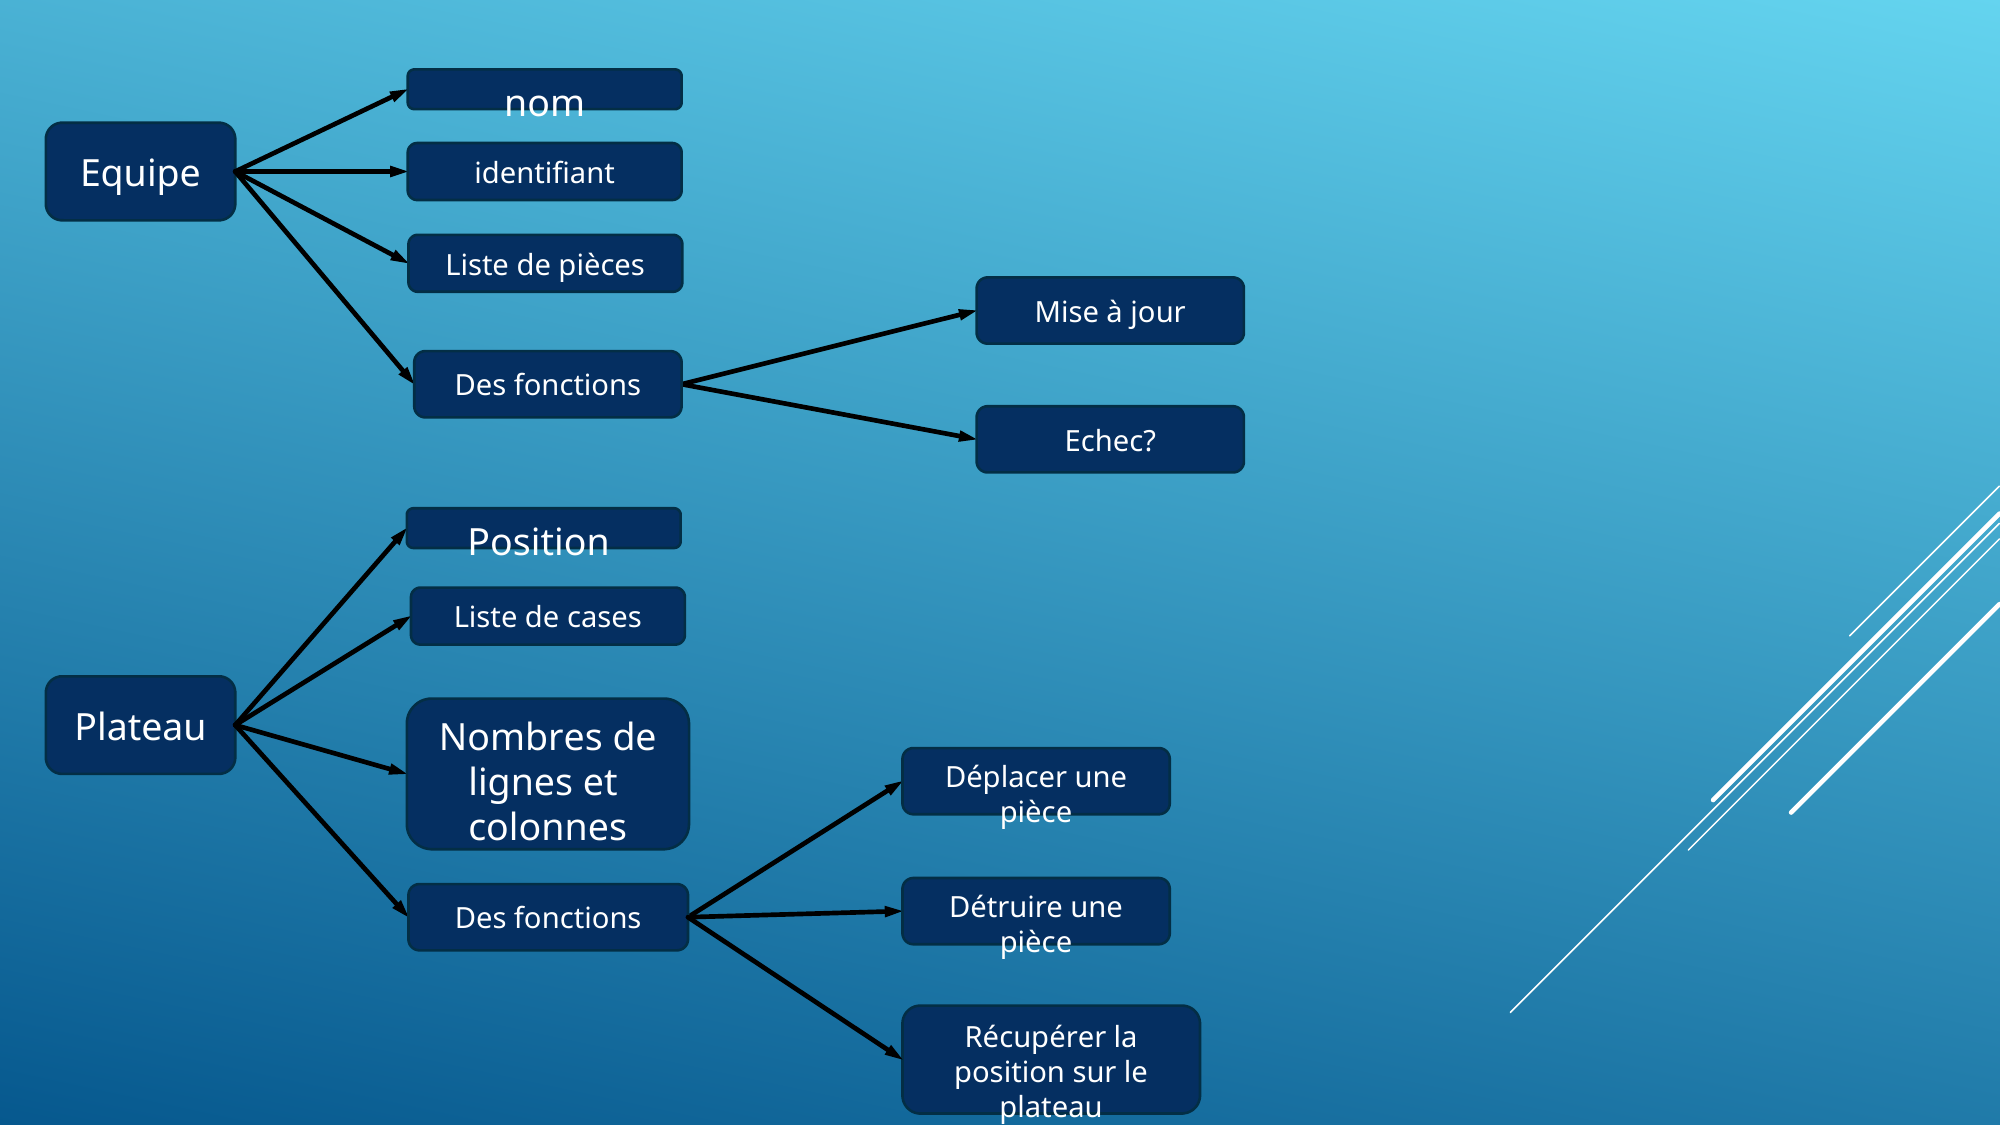

nom
Equipe
identifiant
Liste de pièces
Mise à jour
Des fonctions
Echec?
Position
Liste de cases
Plateau
Nombres de lignes et colonnes
Déplacer une pièce
Détruire une pièce
Des fonctions
Récupérer la position sur le plateau